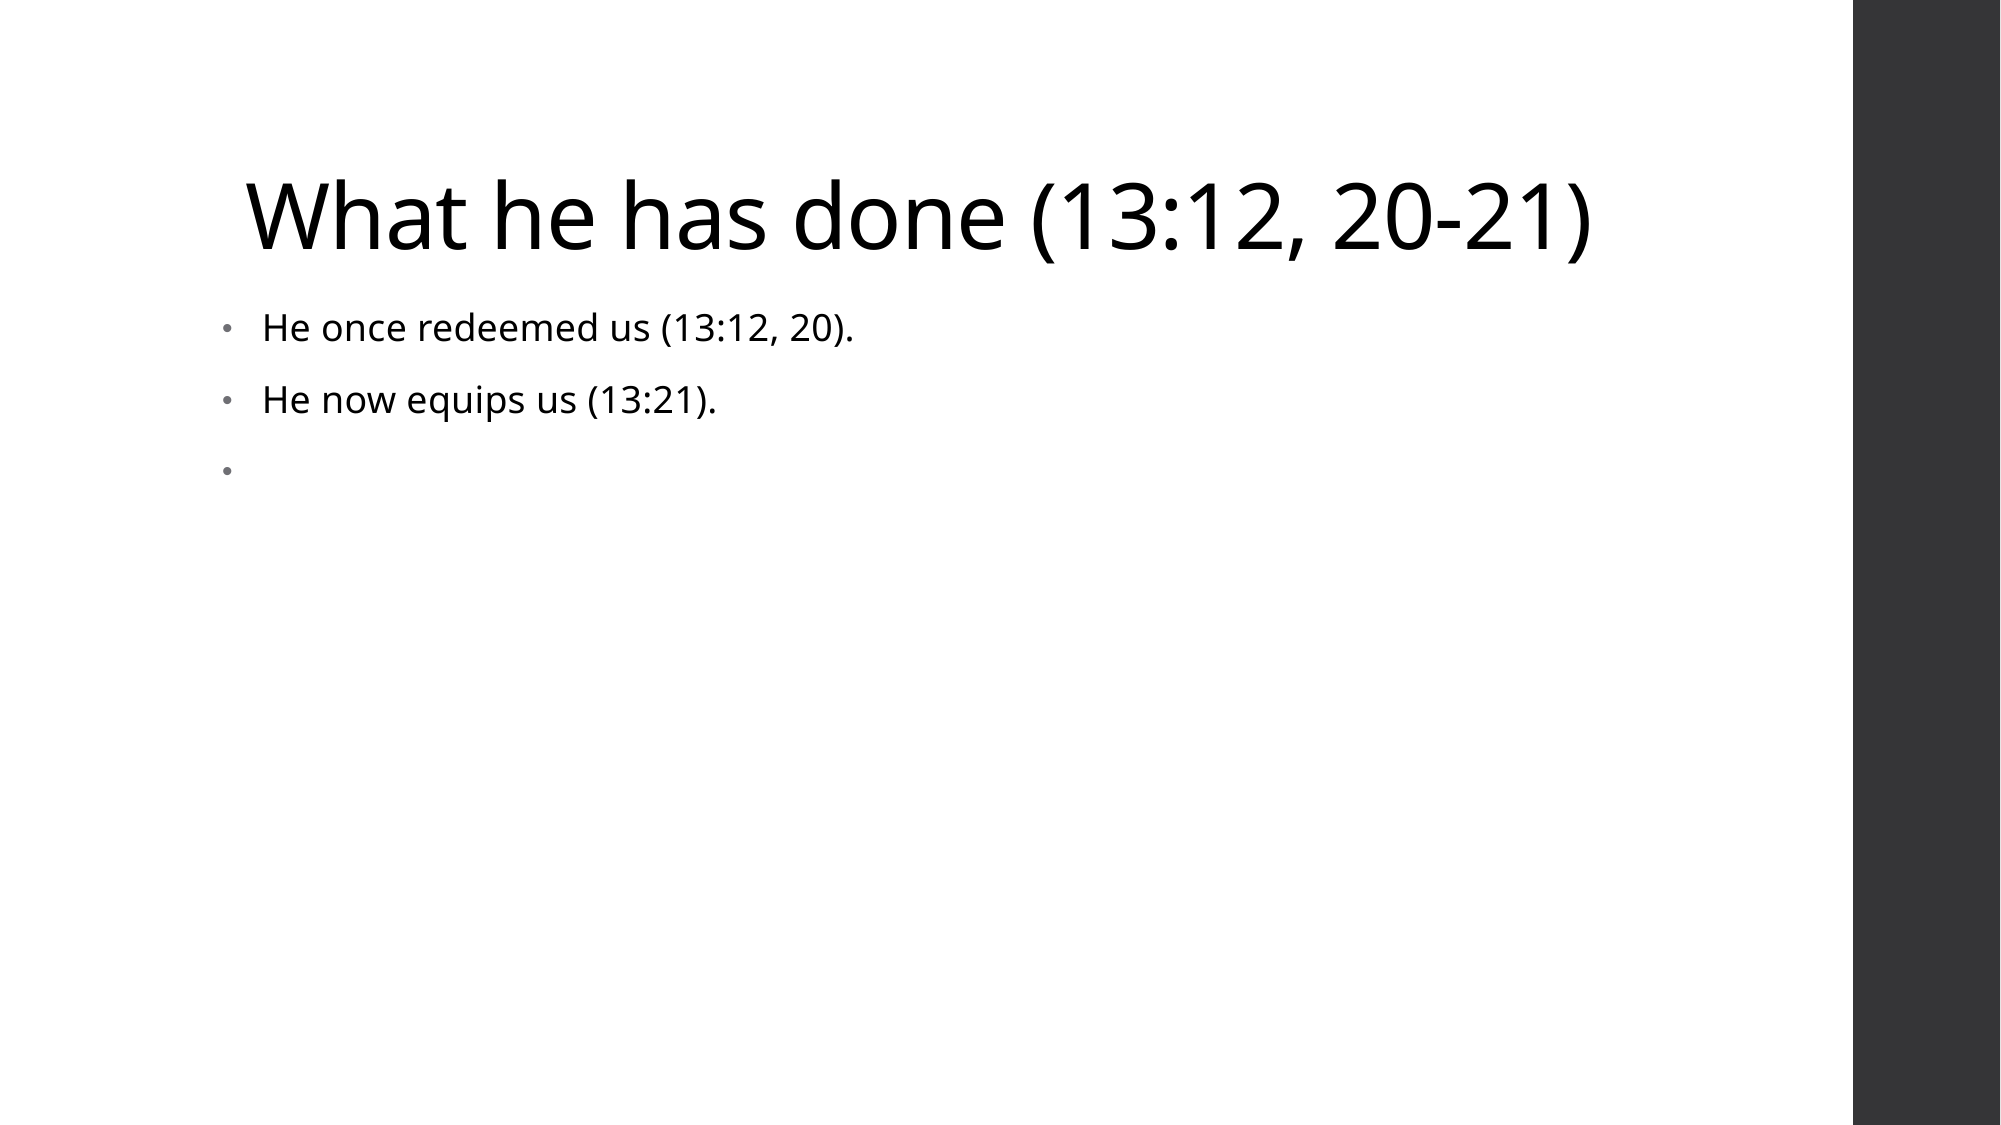

# What he has done (13:12, 20-21)
 He once redeemed us (13:12, 20).
 He now equips us (13:21).